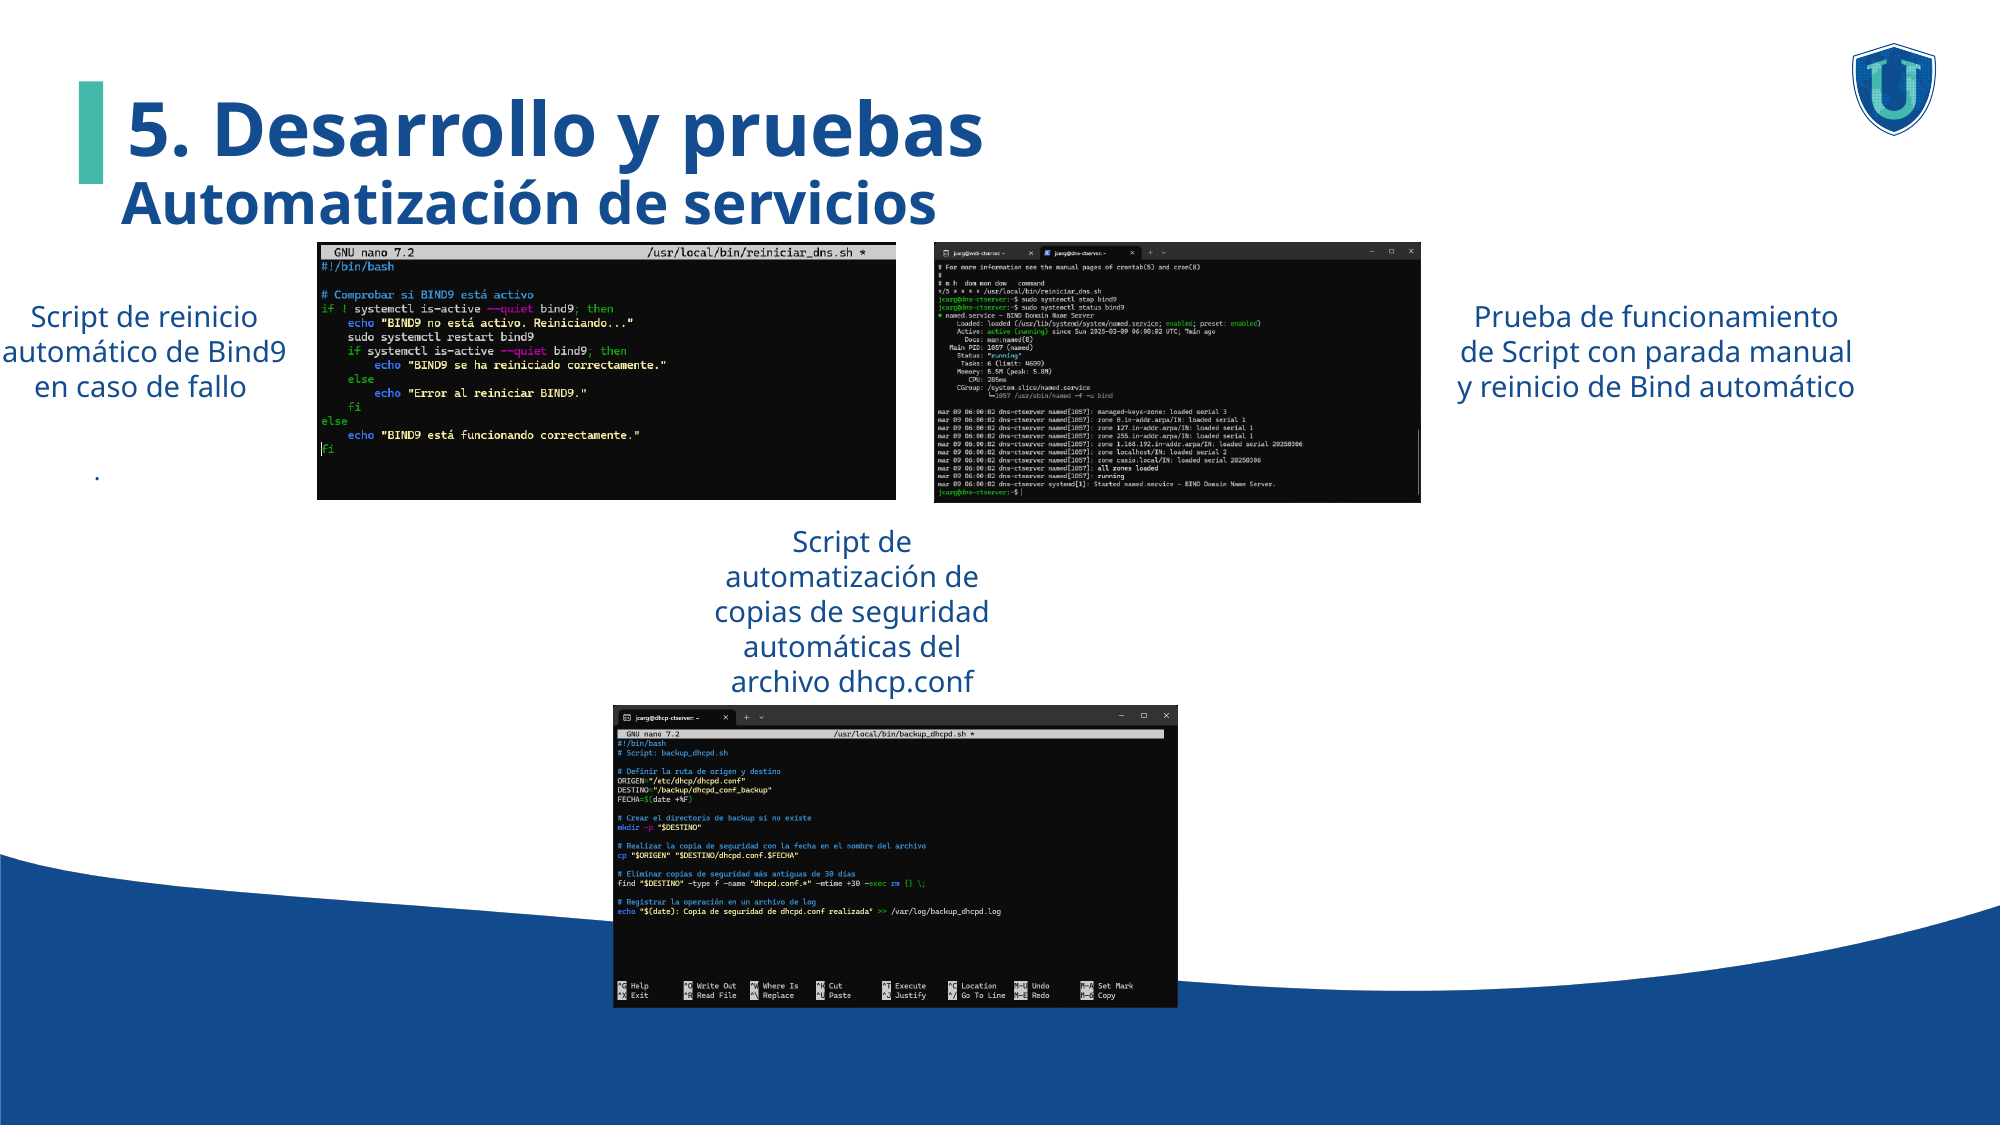

5. Desarrollo y pruebas
Automatización de servicios
Prueba de funcionamiento de Script con parada manual y reinicio de Bind automático
Script de reinicio automático de Bind9 en caso de fallo
.
Script de automatización de copias de seguridad automáticas del archivo dhcp.conf